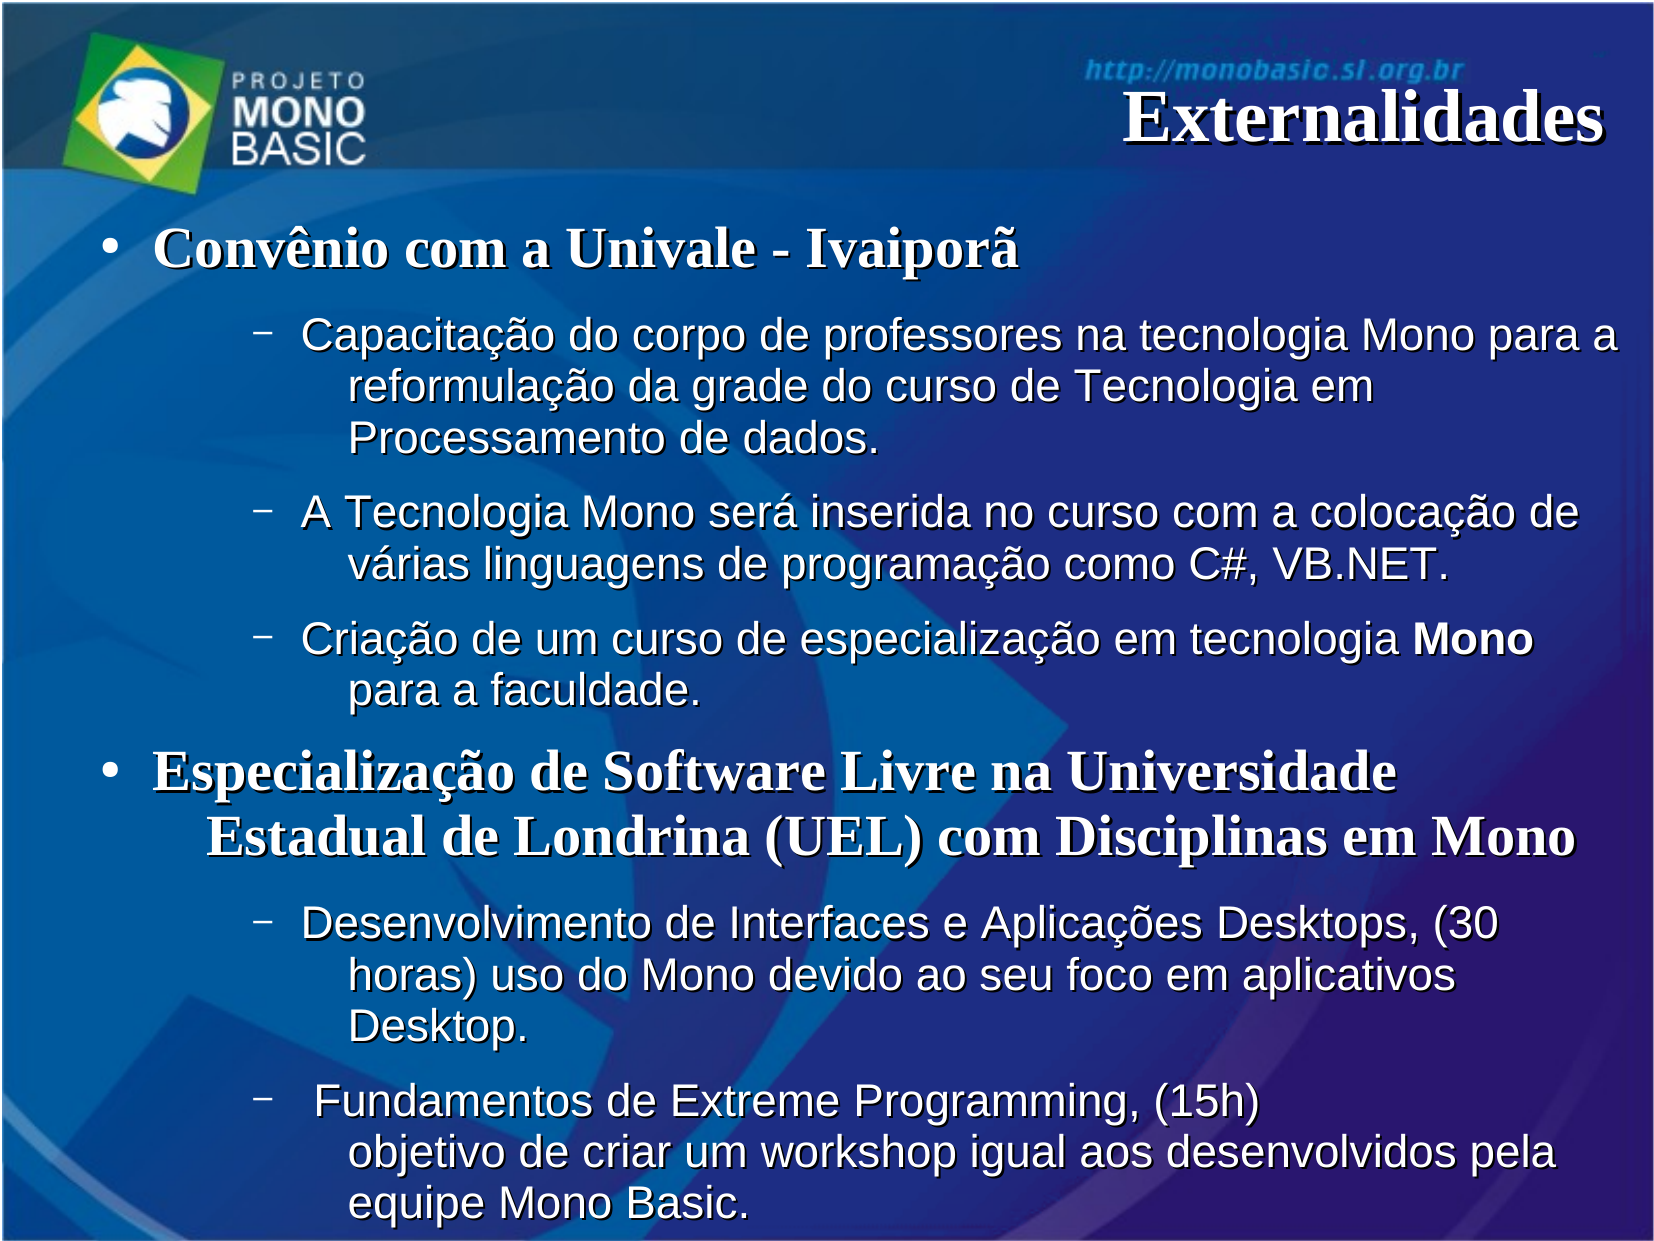

Externalidades
# Convênio com a Univale - Ivaiporã
Capacitação do corpo de professores na tecnologia Mono para a reformulação da grade do curso de Tecnologia em Processamento de dados.
A Tecnologia Mono será inserida no curso com a colocação de várias linguagens de programação como C#, VB.NET.
Criação de um curso de especialização em tecnologia Mono para a faculdade.
Especialização de Software Livre na Universidade Estadual de Londrina (UEL) com Disciplinas em Mono
Desenvolvimento de Interfaces e Aplicações Desktops, (30 horas) uso do Mono devido ao seu foco em aplicativos Desktop.
 Fundamentos de Extreme Programming, (15h)
objetivo de criar um workshop igual aos desenvolvidos pela equipe Mono Basic.